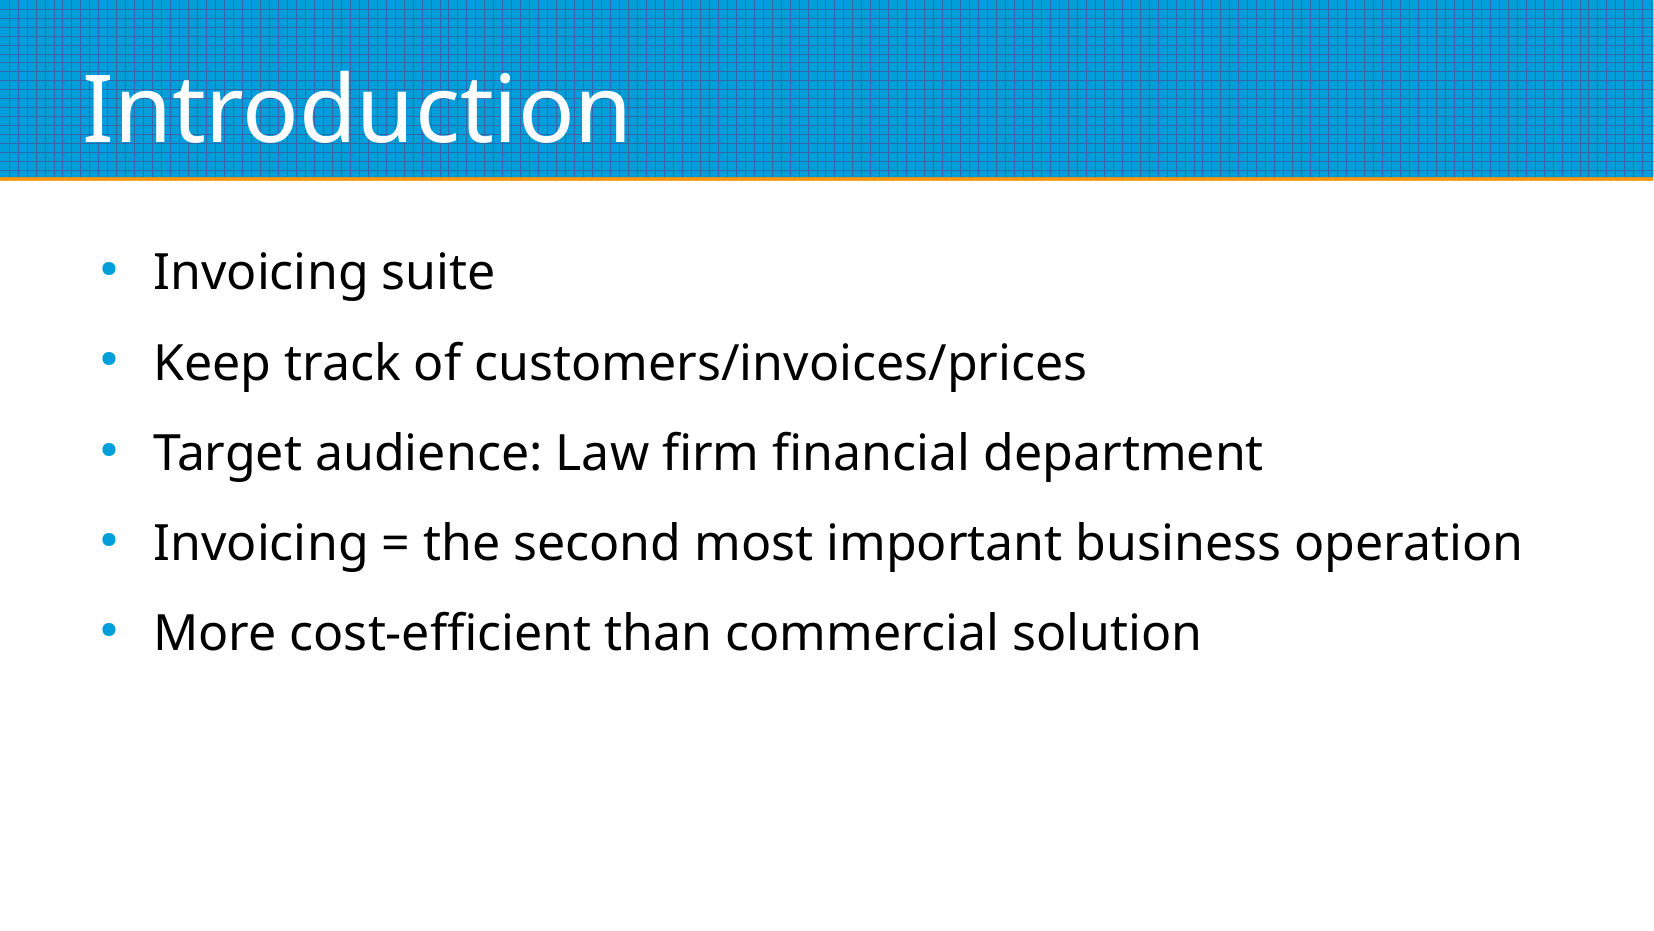

# Introduction
Invoicing suite
Keep track of customers/invoices/prices
Target audience: Law firm financial department
Invoicing = the second most important business operation
More cost-efficient than commercial solution